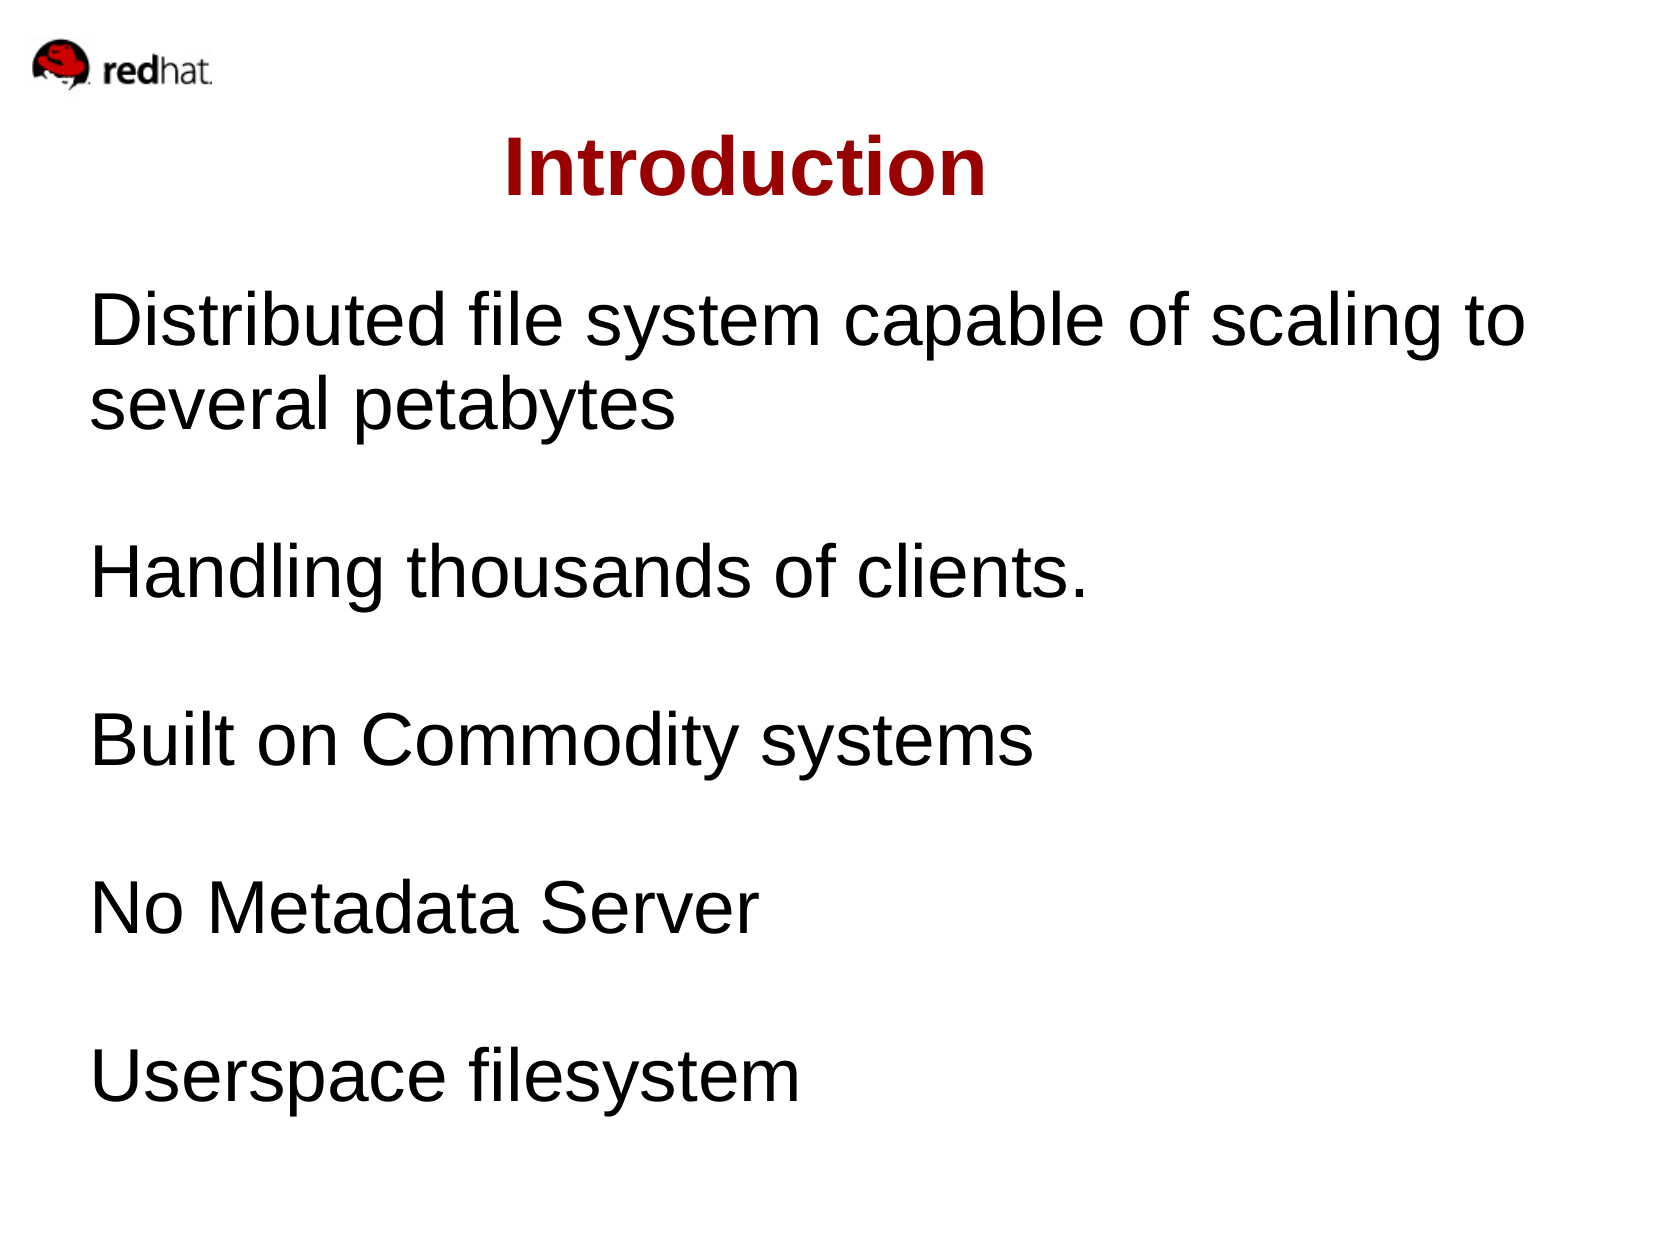

Introduction
Distributed file system capable of scaling to several petabytes
Handling thousands of clients.
Built on Commodity systems
No Metadata Server
Userspace filesystem